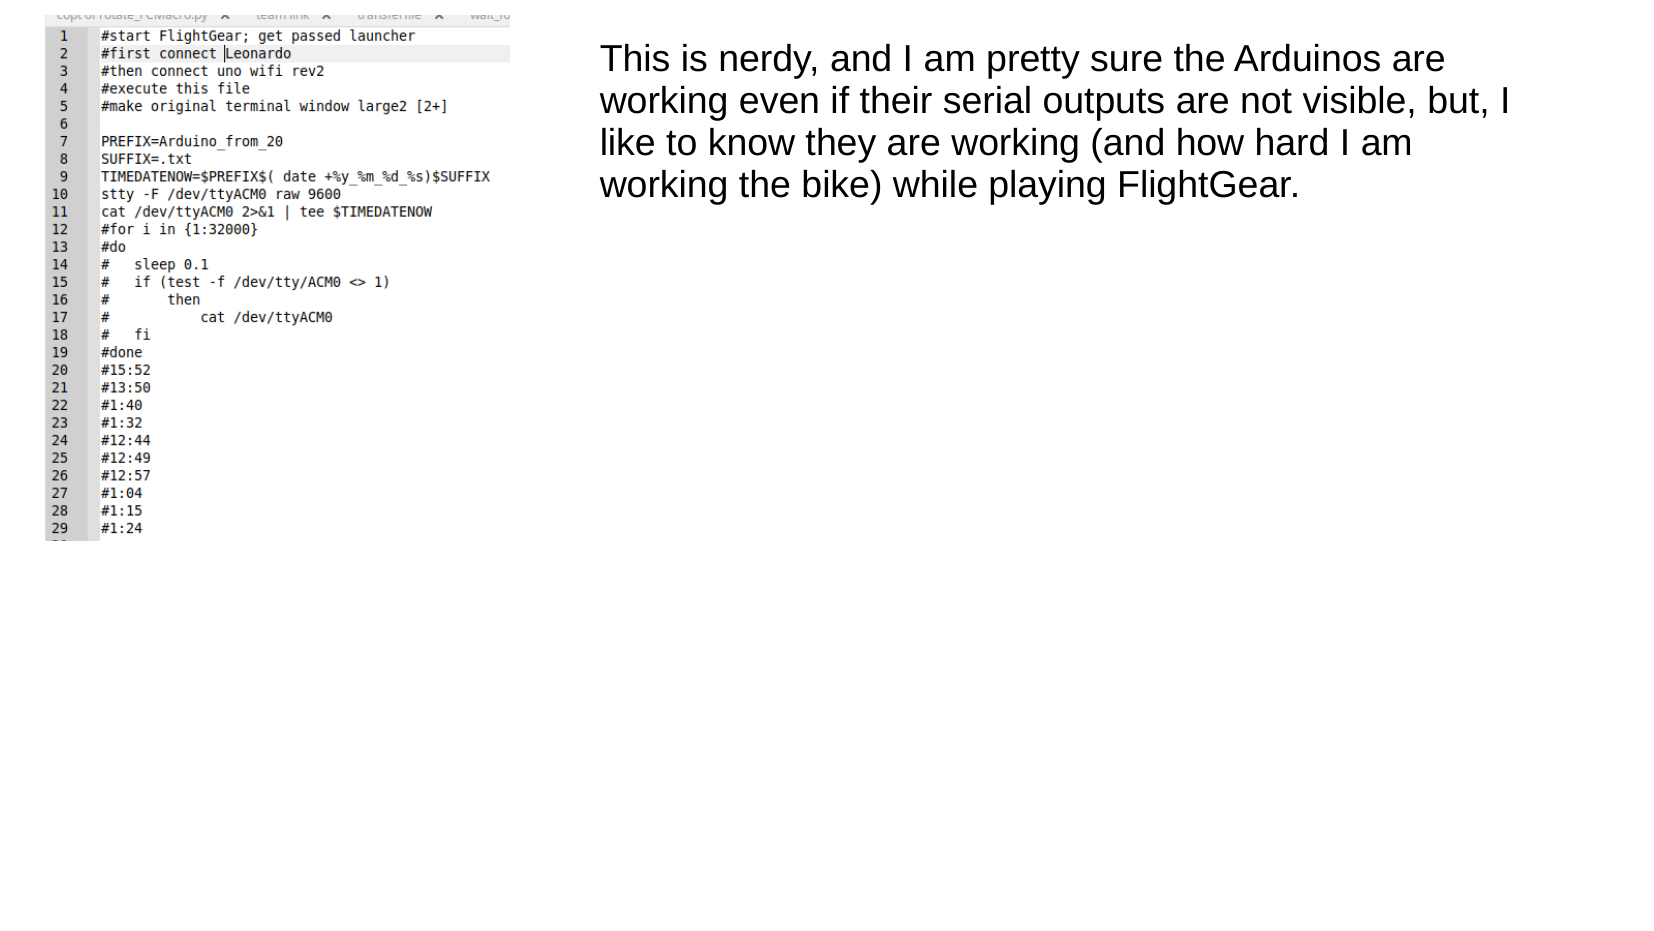

This is nerdy, and I am pretty sure the Arduinos are working even if their serial outputs are not visible, but, I like to know they are working (and how hard I am working the bike) while playing FlightGear.